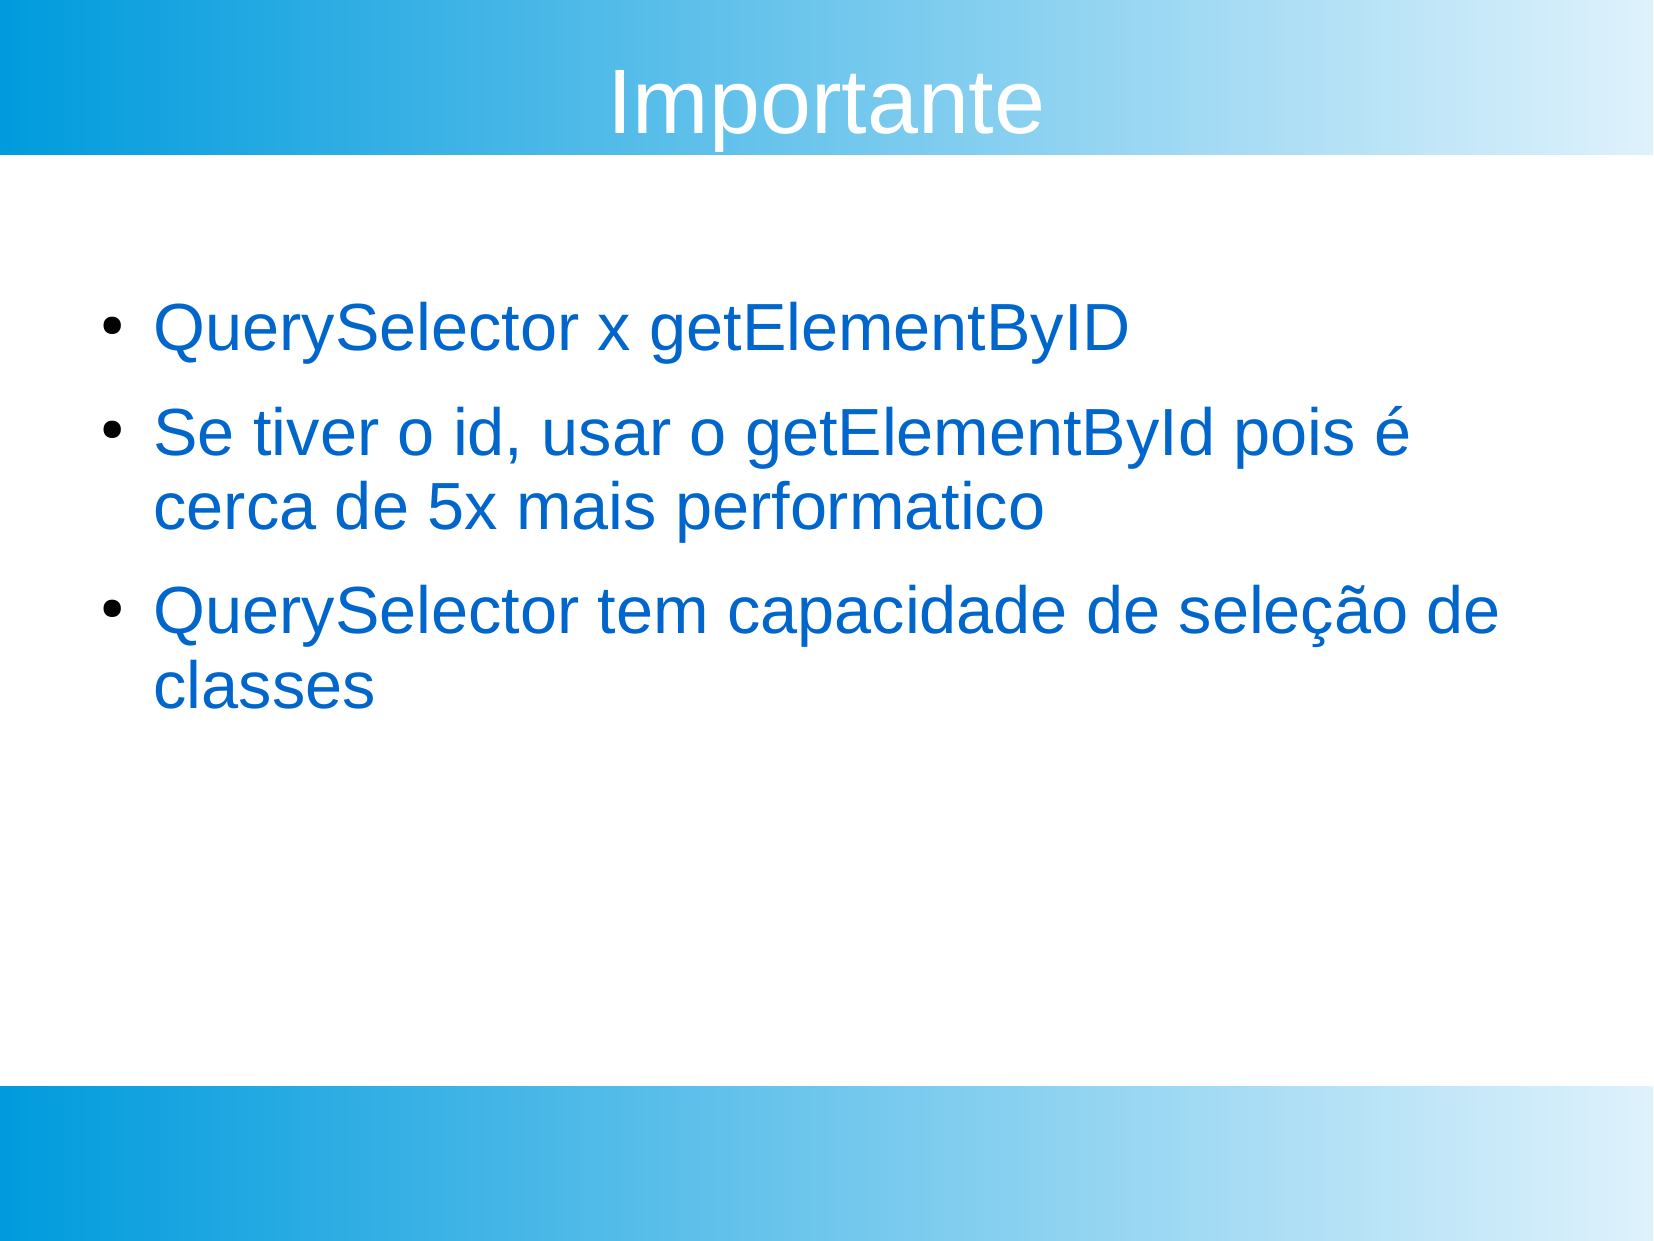

# Importante
QuerySelector x getElementByID
Se tiver o id, usar o getElementById pois é cerca de 5x mais performatico
QuerySelector tem capacidade de seleção de classes